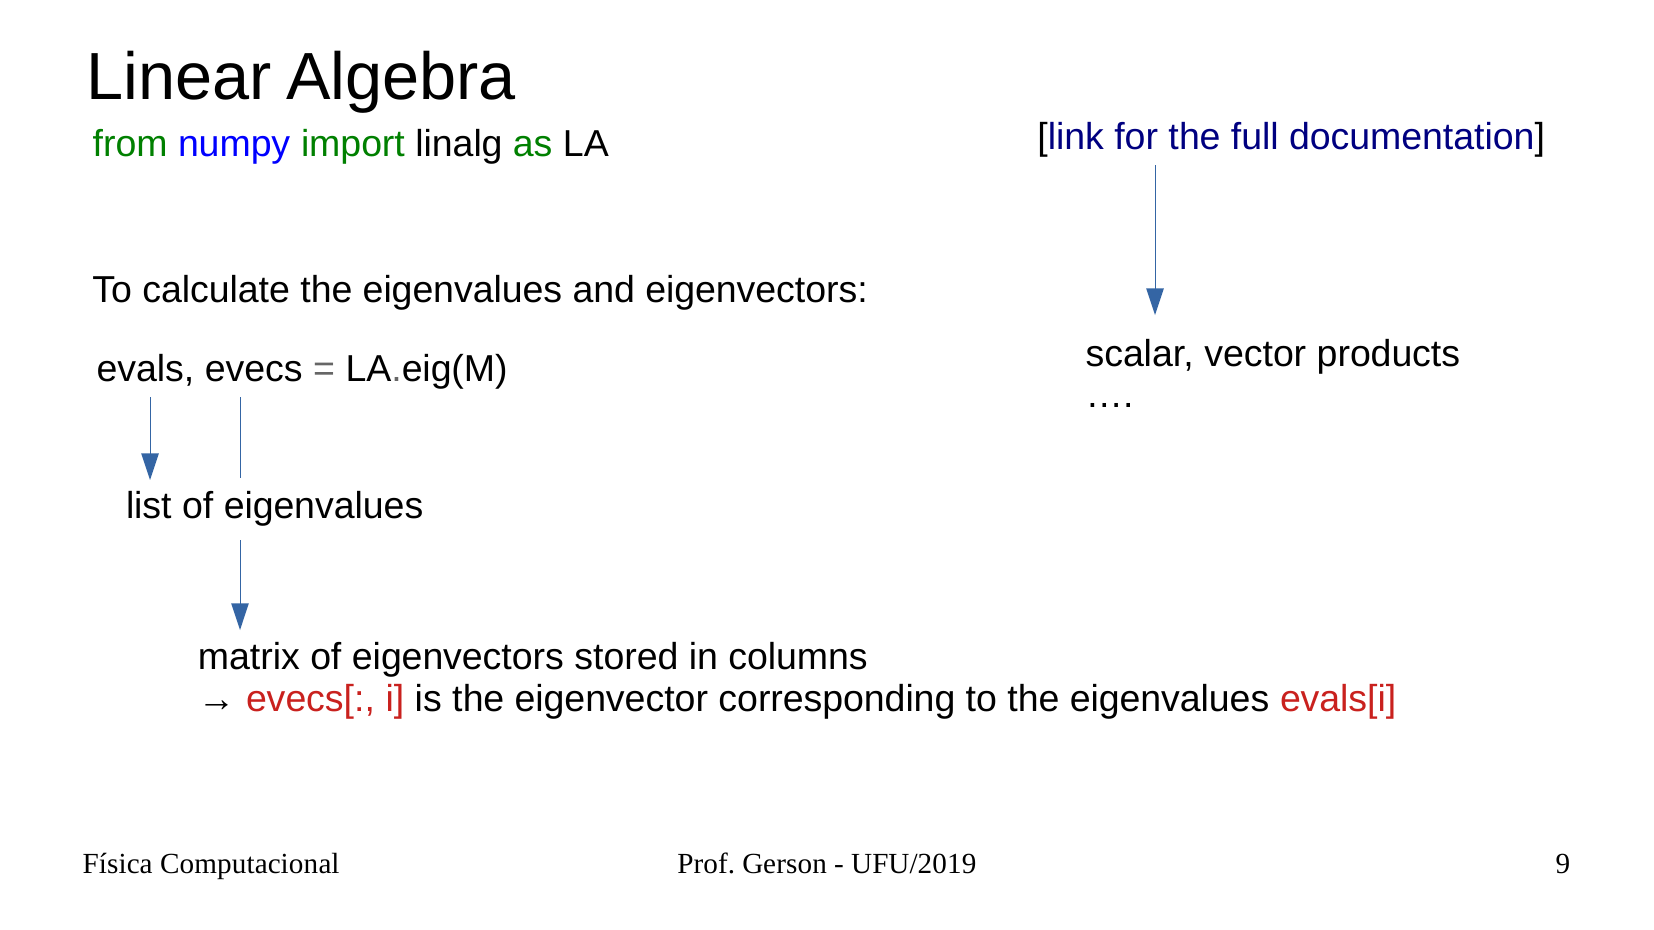

Linear Algebra
[link for the full documentation]
from numpy import linalg as LA
To calculate the eigenvalues and eigenvectors:
scalar, vector products
….
evals, evecs = LA.eig(M)
list of eigenvalues
matrix of eigenvectors stored in columns
→ evecs[:, i] is the eigenvector corresponding to the eigenvalues evals[i]
Física Computacional
Prof. Gerson - UFU/2019
9